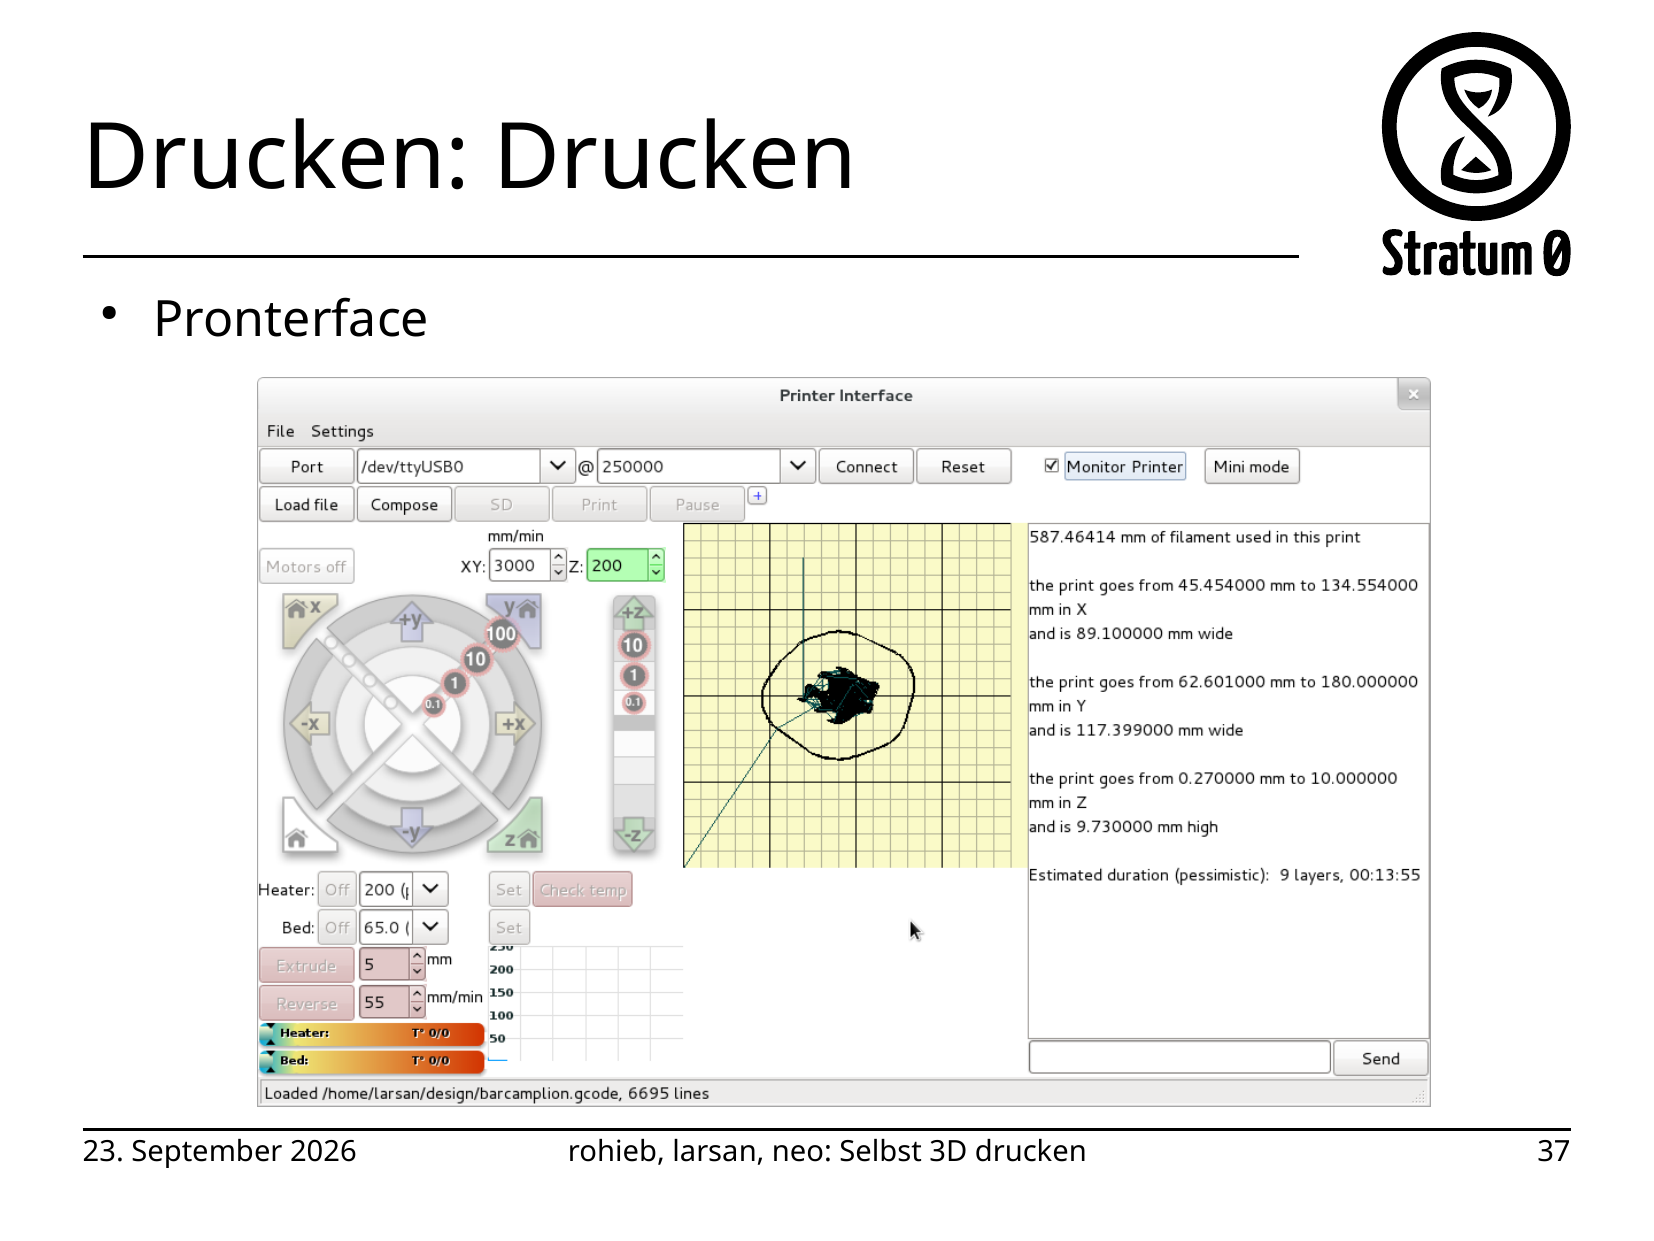

# Drucken: Drucken
Pronterface
rohieb, larsan, neo: Selbst 3D drucken
37